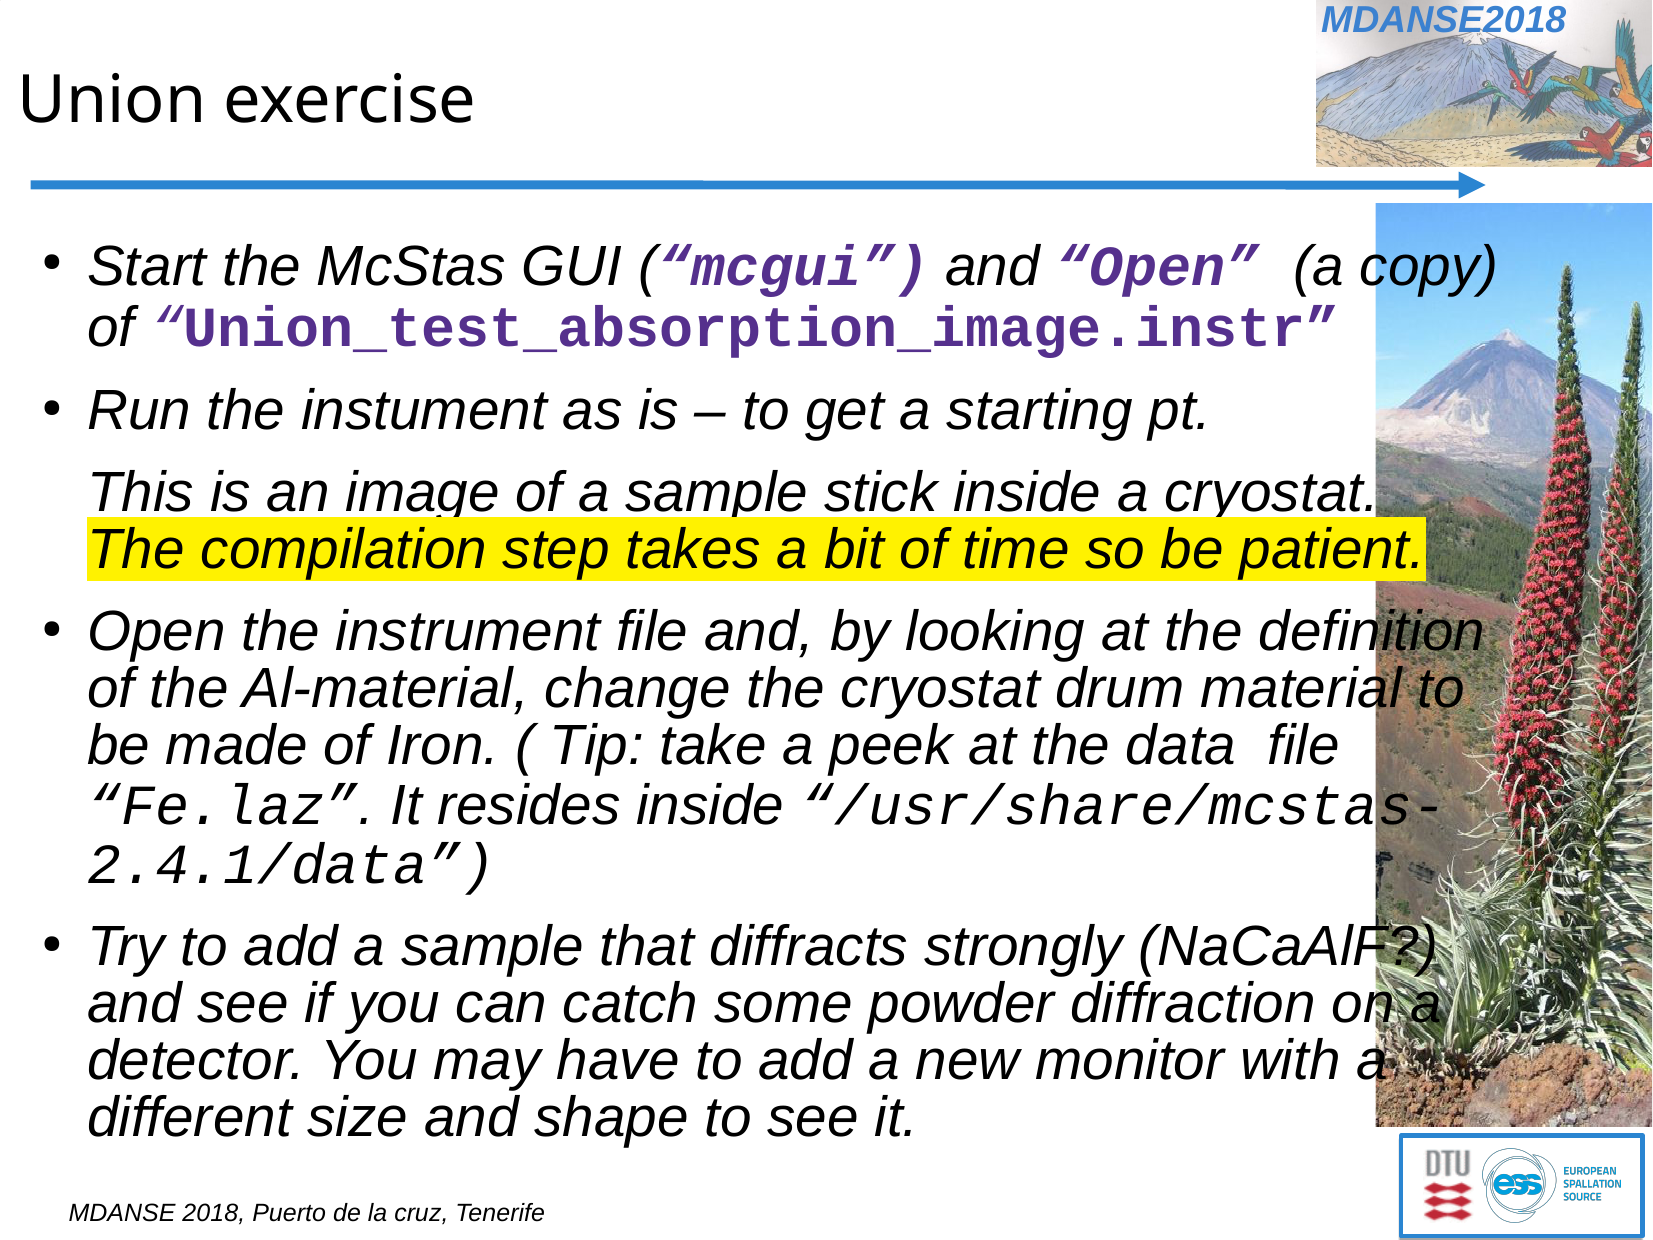

# Union exercise
Start the McStas GUI (“mcgui”) and “Open” (a copy) of “Union_test_absorption_image.instr”
Run the instument as is – to get a starting pt.
This is an image of a sample stick inside a cryostat.
The compilation step takes a bit of time so be patient.
Open the instrument file and, by looking at the definition of the Al-material, change the cryostat drum material to be made of Iron. ( Tip: take a peek at the data file “Fe.laz”. It resides inside “/usr/share/mcstas-2.4.1/data”)
Try to add a sample that diffracts strongly (NaCaAlF?) and see if you can catch some powder diffraction on a detector. You may have to add a new monitor with a different size and shape to see it.